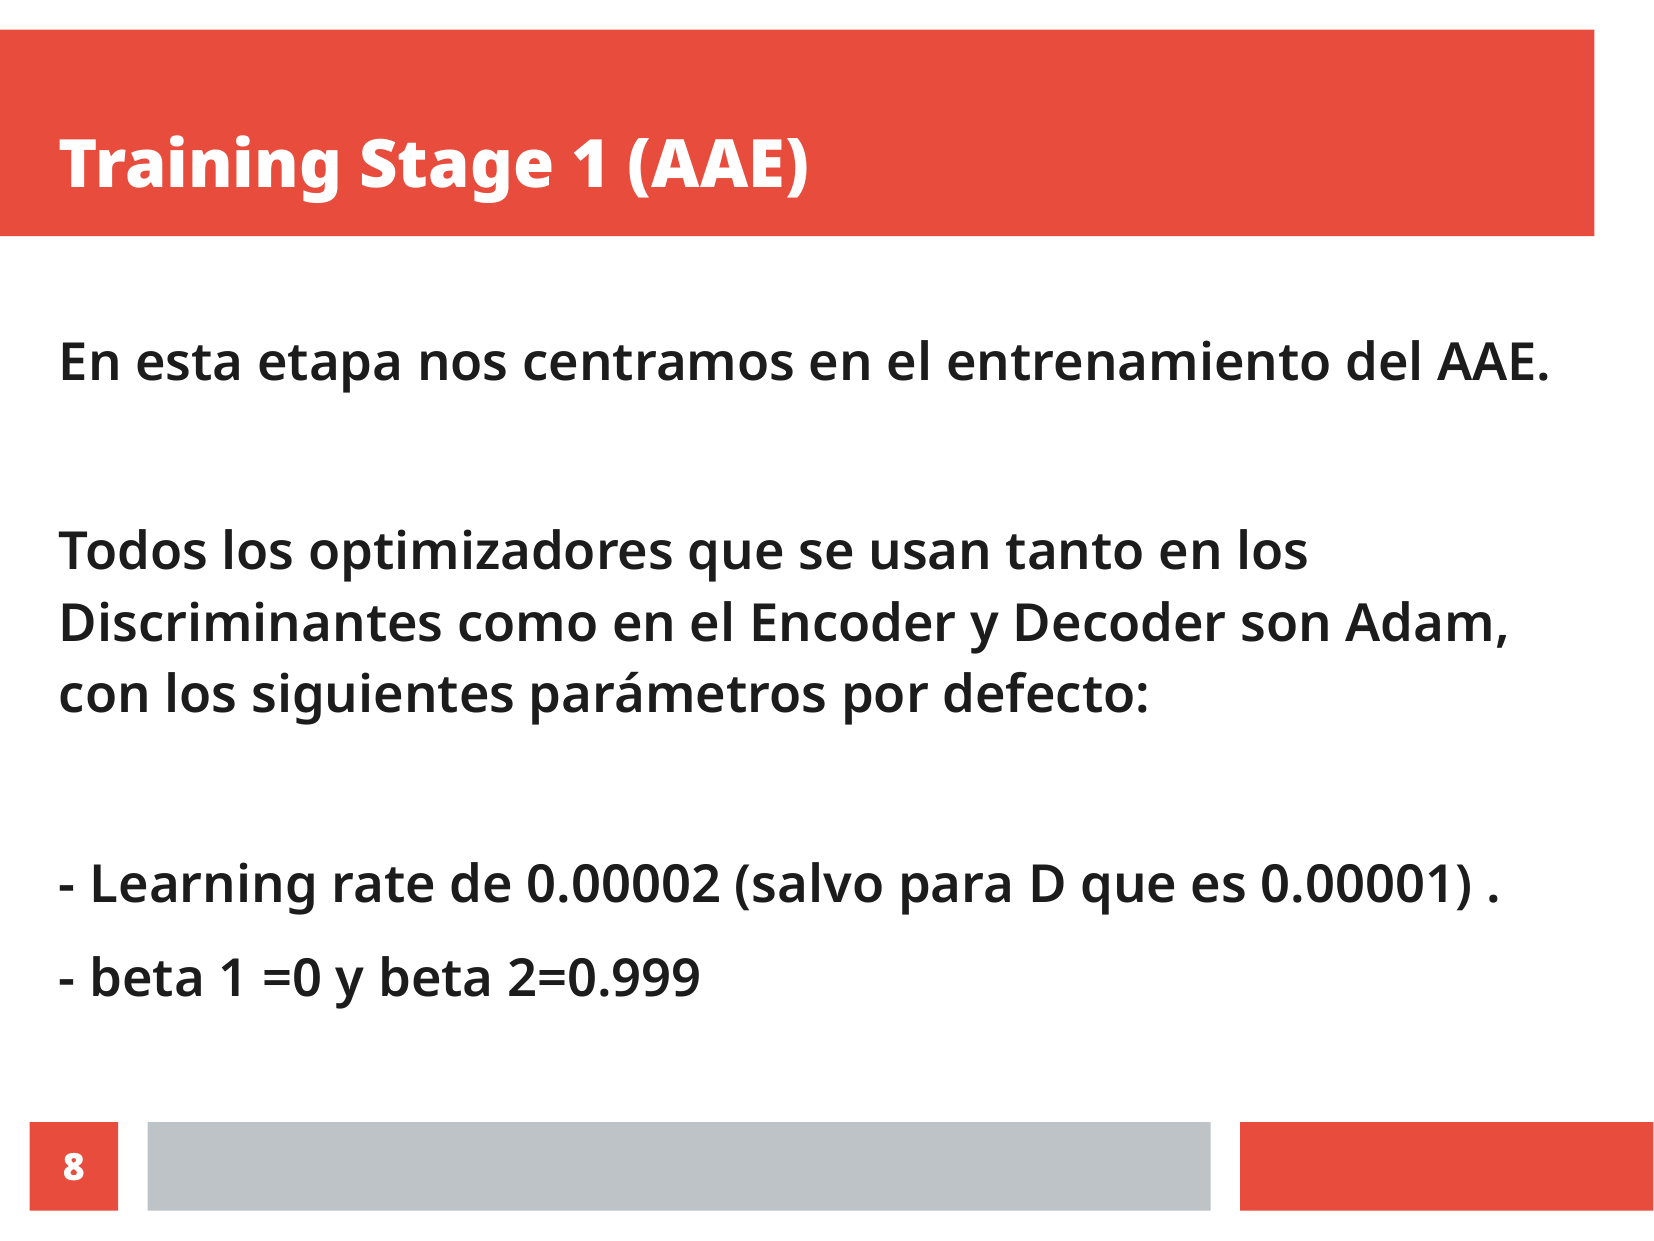

# Training Stage 1 (AAE)
En esta etapa nos centramos en el entrenamiento del AAE.
Todos los optimizadores que se usan tanto en los Discriminantes como en el Encoder y Decoder son Adam, con los siguientes parámetros por defecto:
- Learning rate de 0.00002 (salvo para D que es 0.00001) .
- beta 1 =0 y beta 2=0.999
8